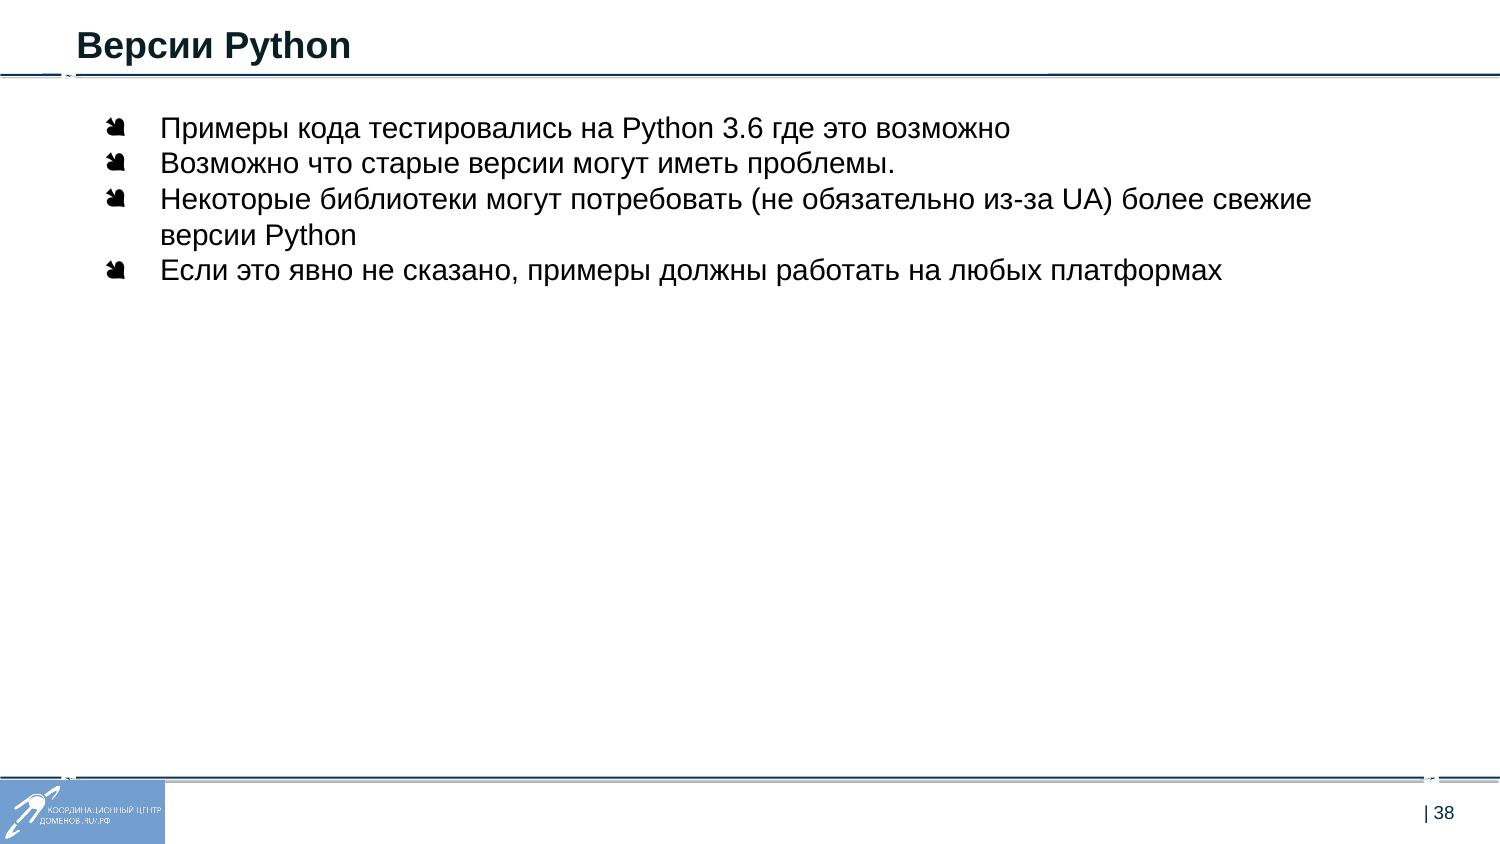

# Версии Python
Примеры кода тестировались на Python 3.6 где это возможно
Возможно что старые версии могут иметь проблемы.
Некоторые библиотеки могут потребовать (не обязательно из-за UA) более свежие версии Python
Если это явно не сказано, примеры должны работать на любых платформах